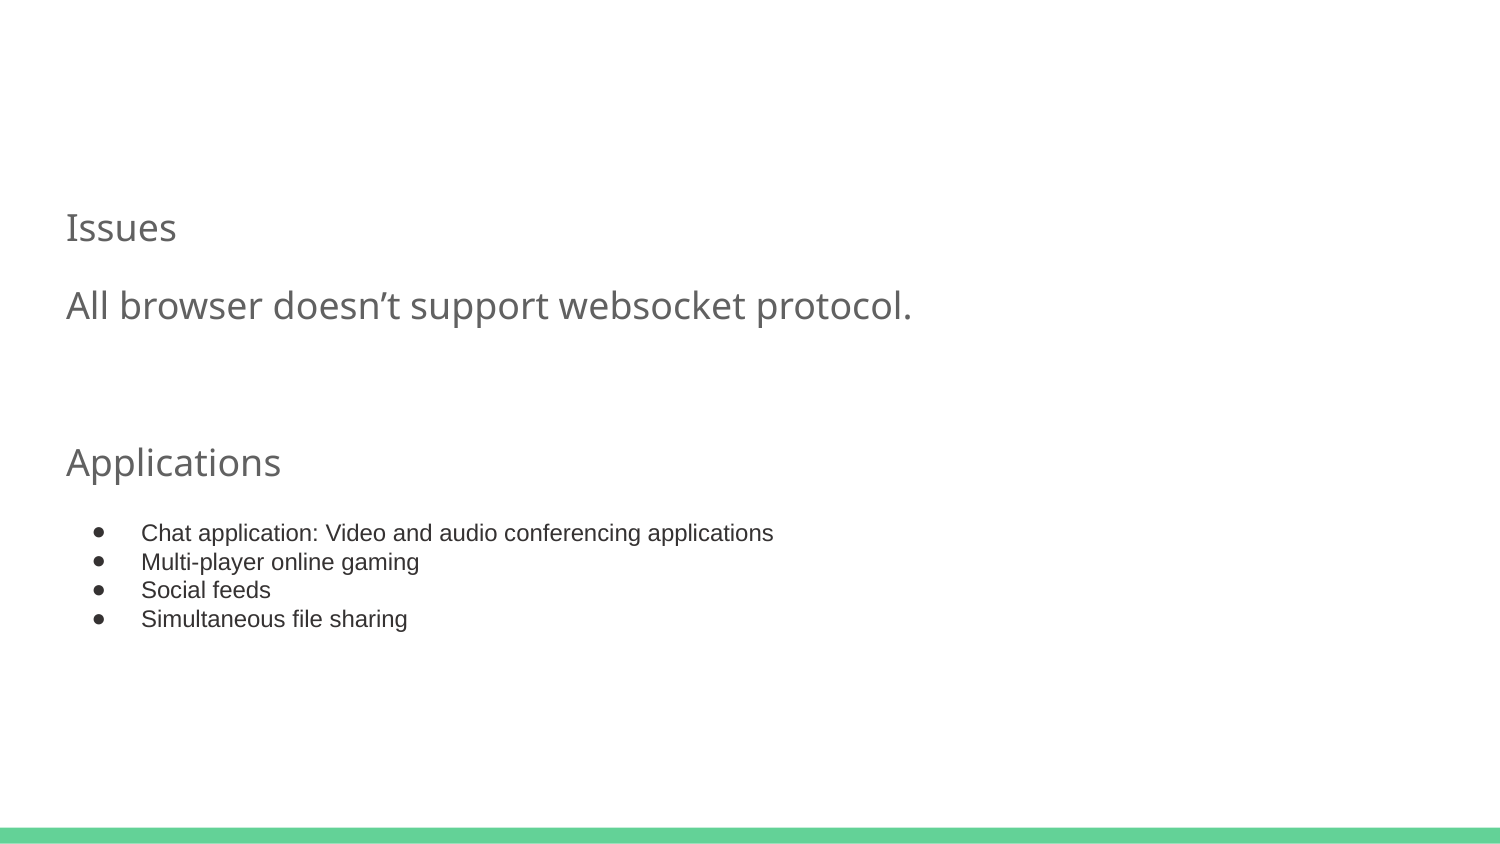

#
Issues
All browser doesn’t support websocket protocol.
Applications
Chat application: Video and audio conferencing applications
Multi-player online gaming
Social feeds
Simultaneous file sharing